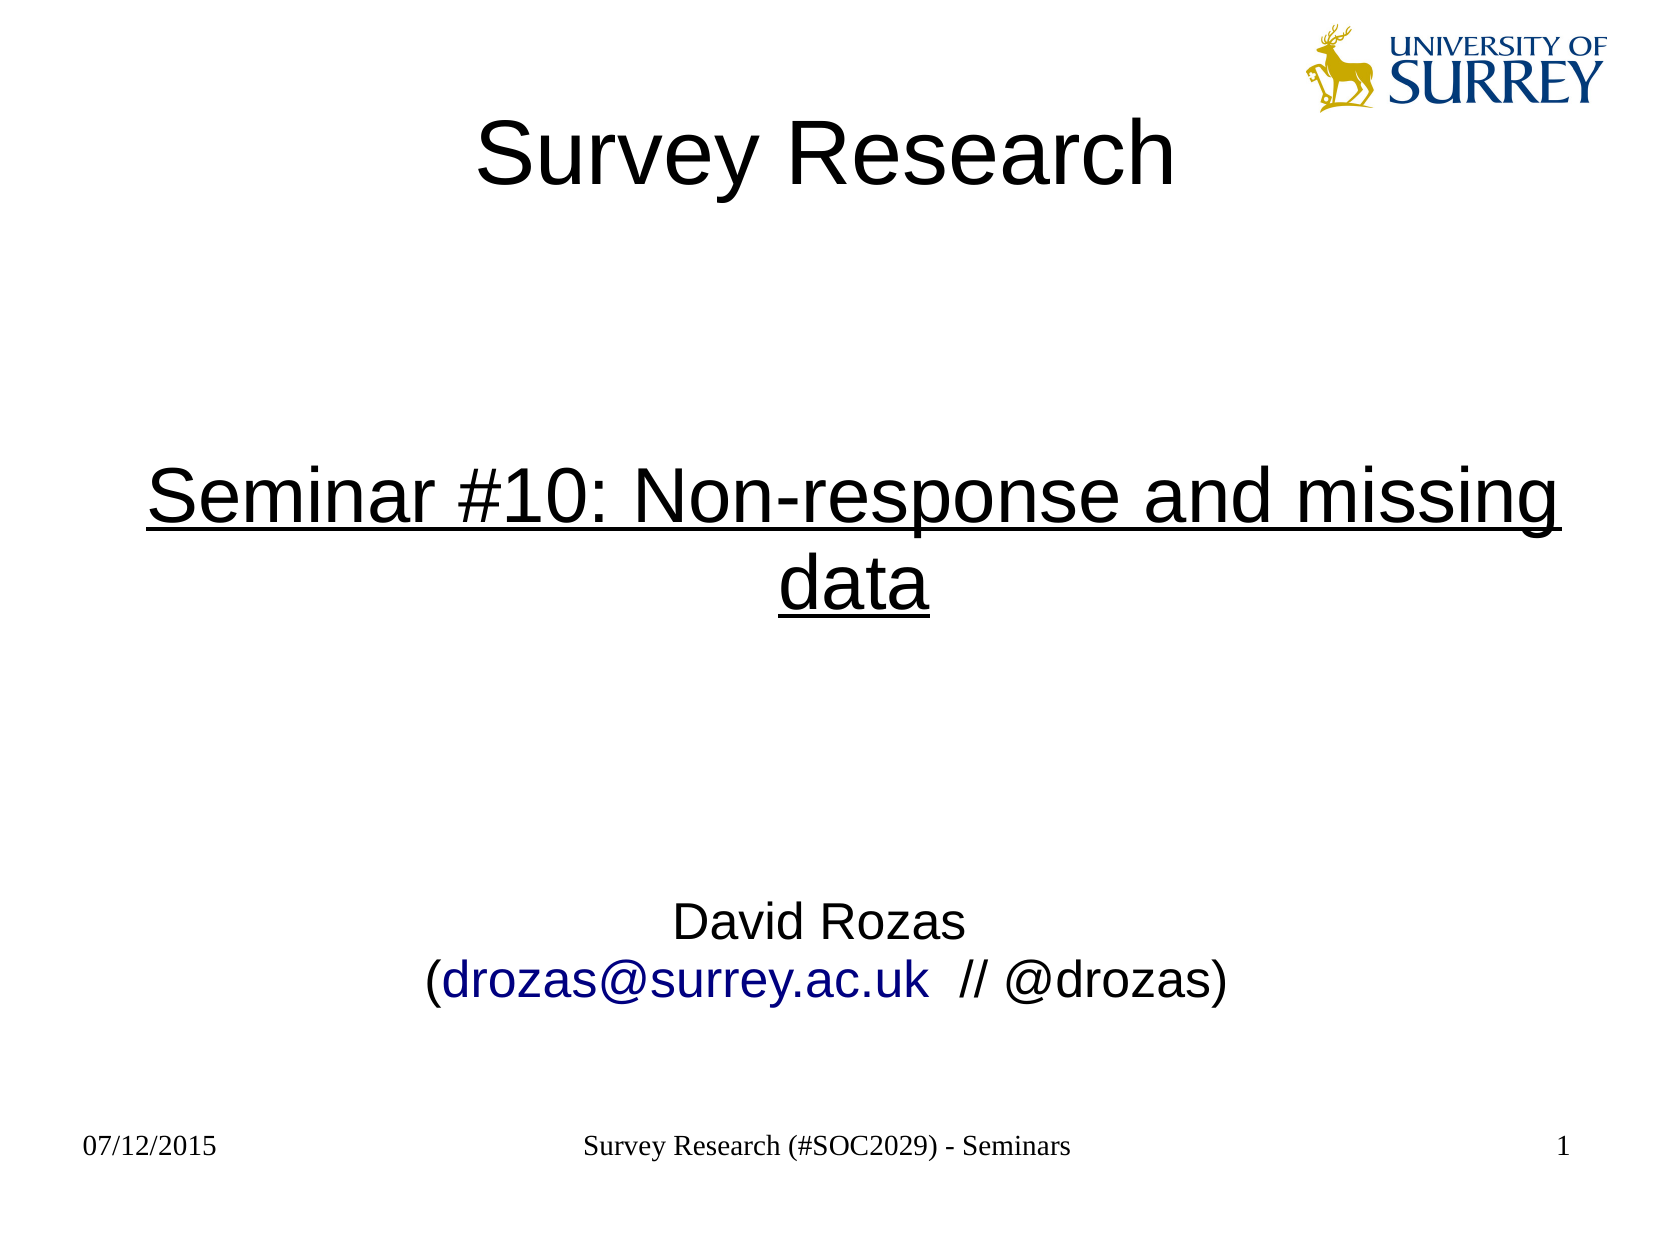

# Survey Research
Seminar #10: Non-response and missing data
David Rozas
(drozas@surrey.ac.uk // @drozas)
05/10/2015
1